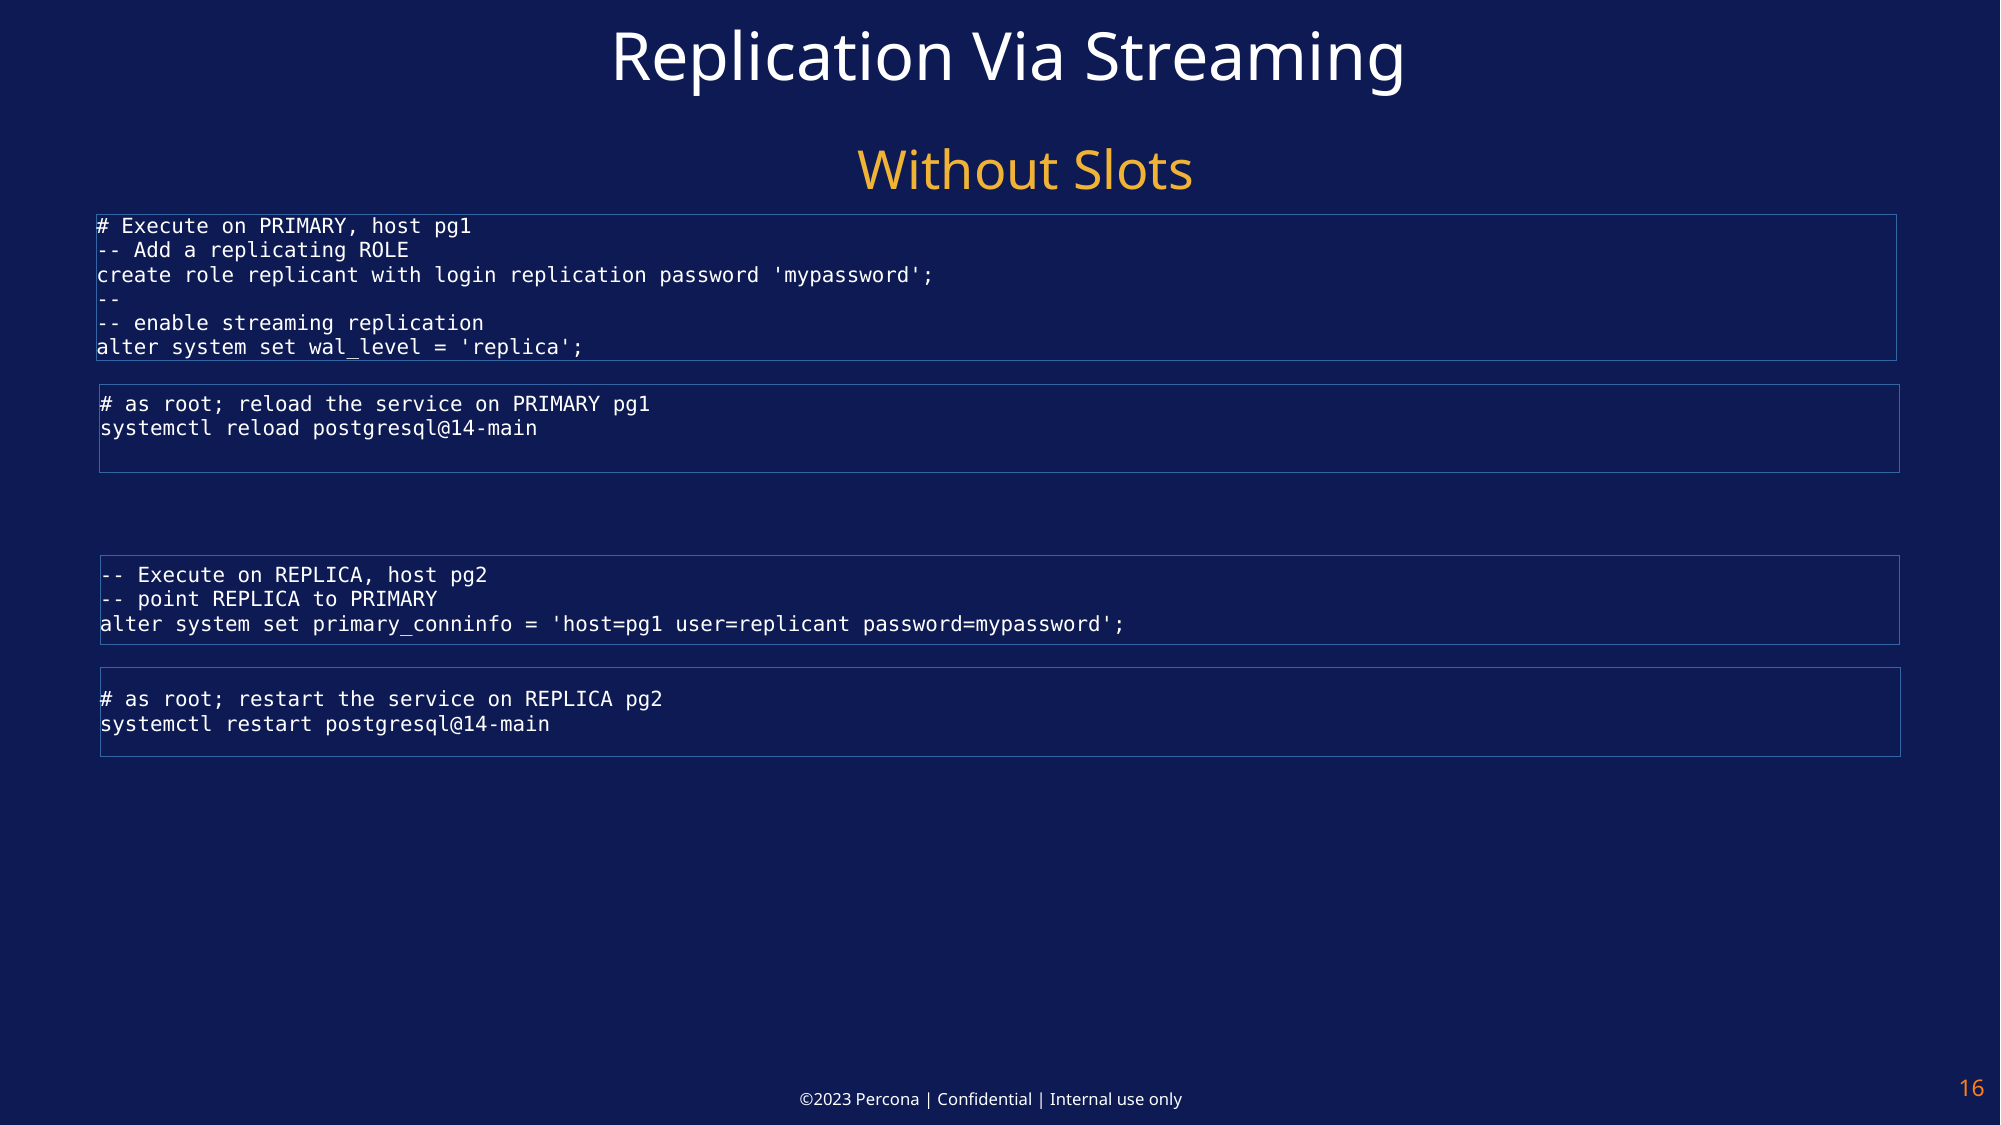

Replication Via Streaming
Without Slots
# # Execute on PRIMARY, host pg1 -- Add a replicating ROLE create role replicant with login replication password 'mypassword'; -- -- enable streaming replication alter system set wal_level = 'replica';
# as root; reload the service on PRIMARY pg1 systemctl reload postgresql@14-main
-- Execute on REPLICA, host pg2
-- point REPLICA to PRIMARY
alter system set primary_conninfo = 'host=pg1 user=replicant password=mypassword';
# as root; restart the service on REPLICA pg2 systemctl restart postgresql@14-main